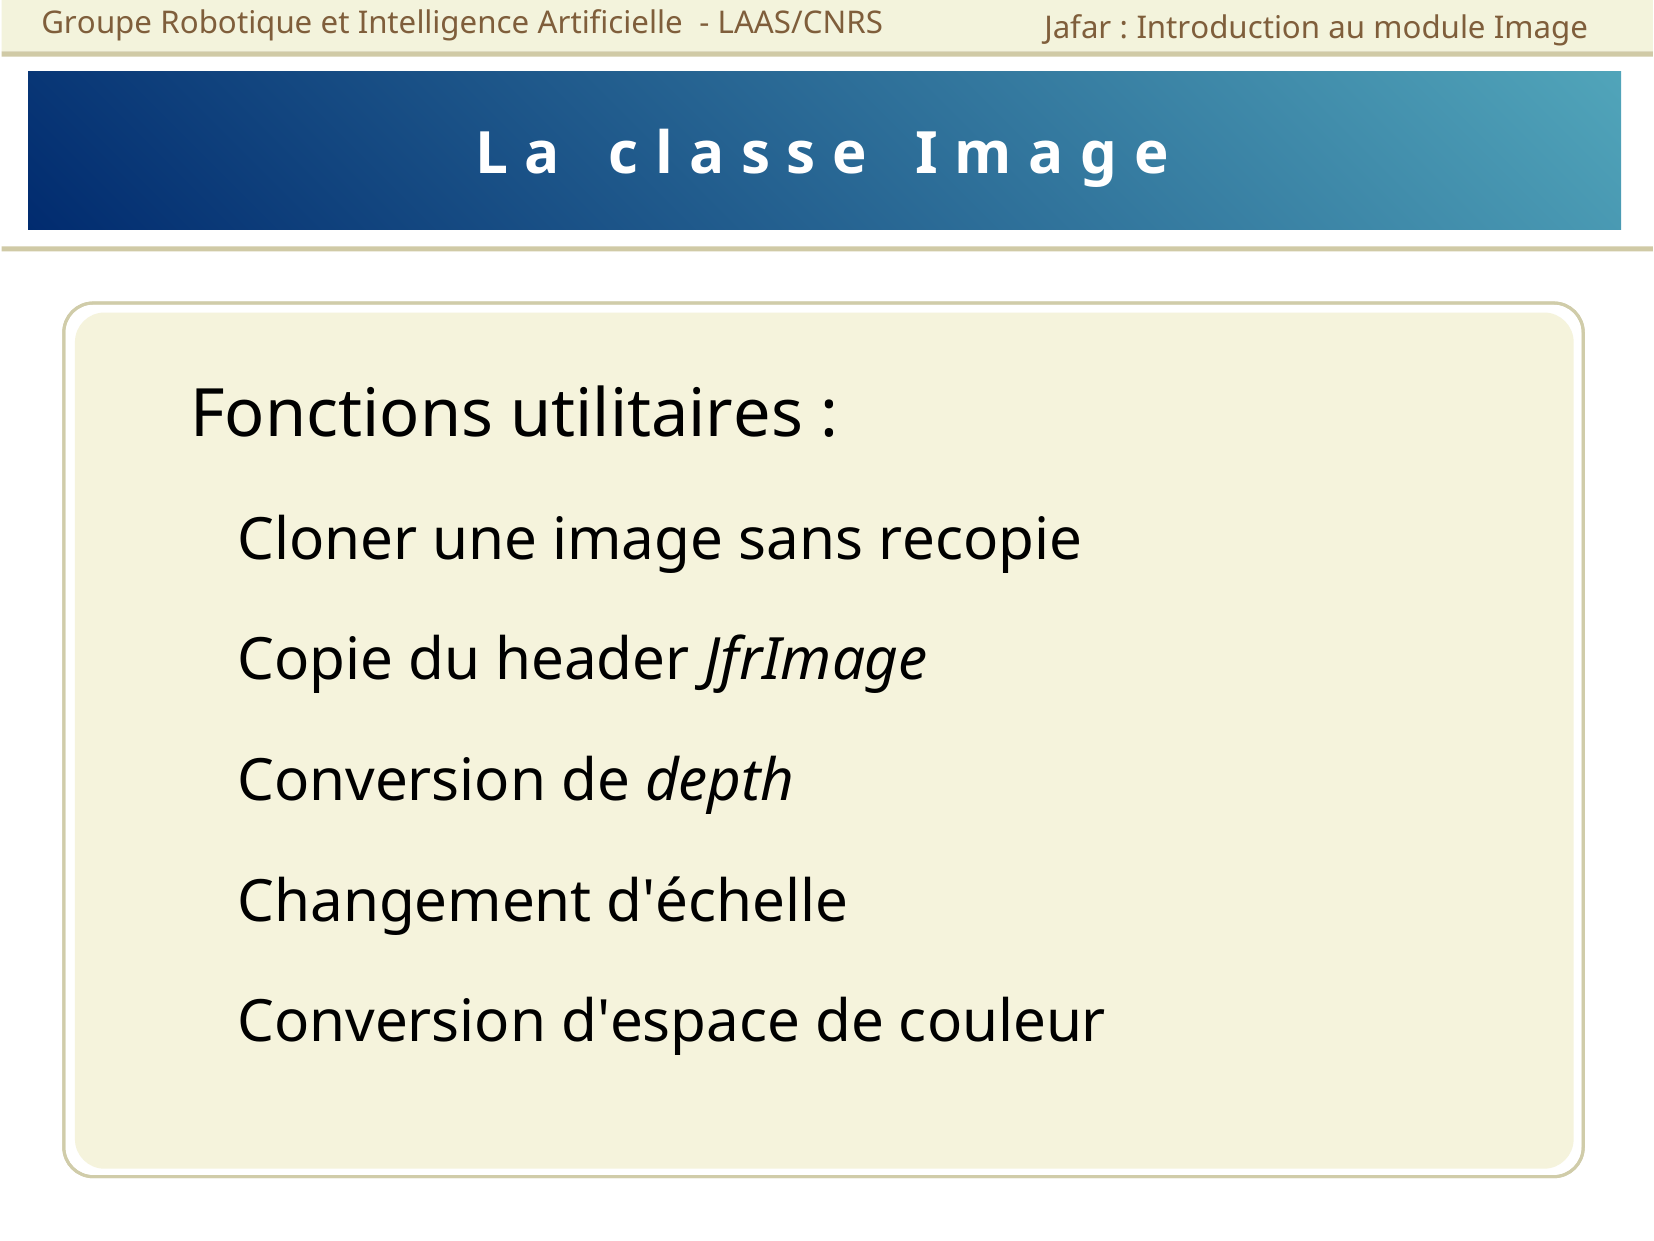

# La classe Image
Fonctions utilitaires :
Cloner une image sans recopie
Copie du header JfrImage
Conversion de depth
Changement d'échelle
Conversion d'espace de couleur